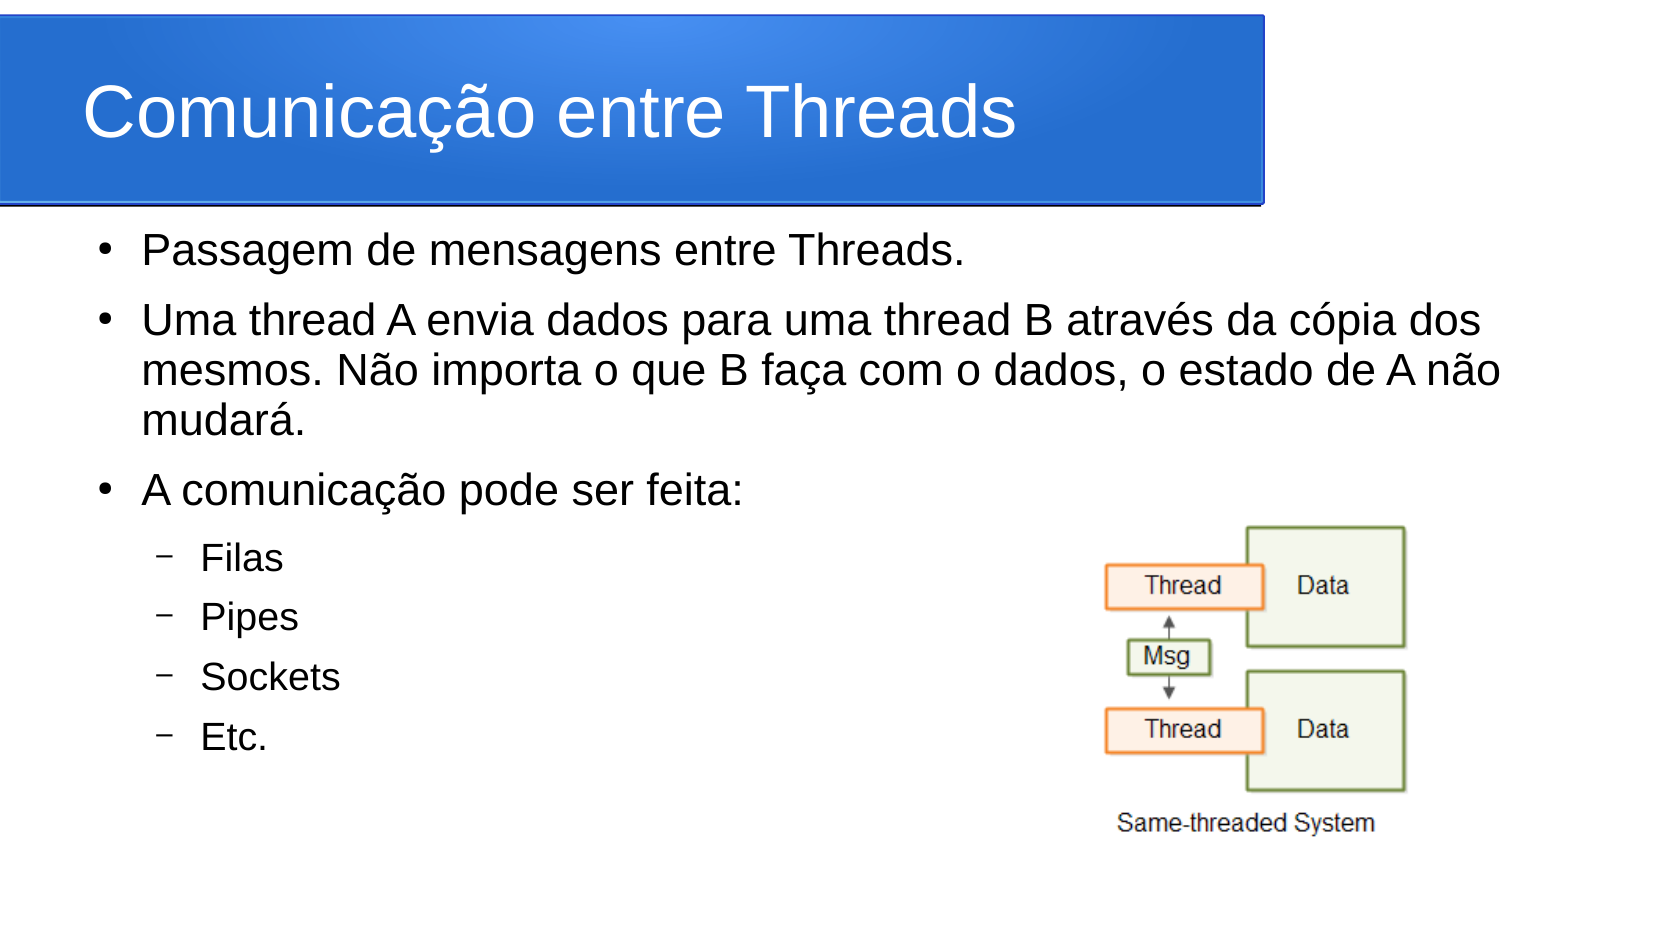

# Comunicação entre Threads
Passagem de mensagens entre Threads.
Uma thread A envia dados para uma thread B através da cópia dos mesmos. Não importa o que B faça com o dados, o estado de A não mudará.
A comunicação pode ser feita:
Filas
Pipes
Sockets
Etc.